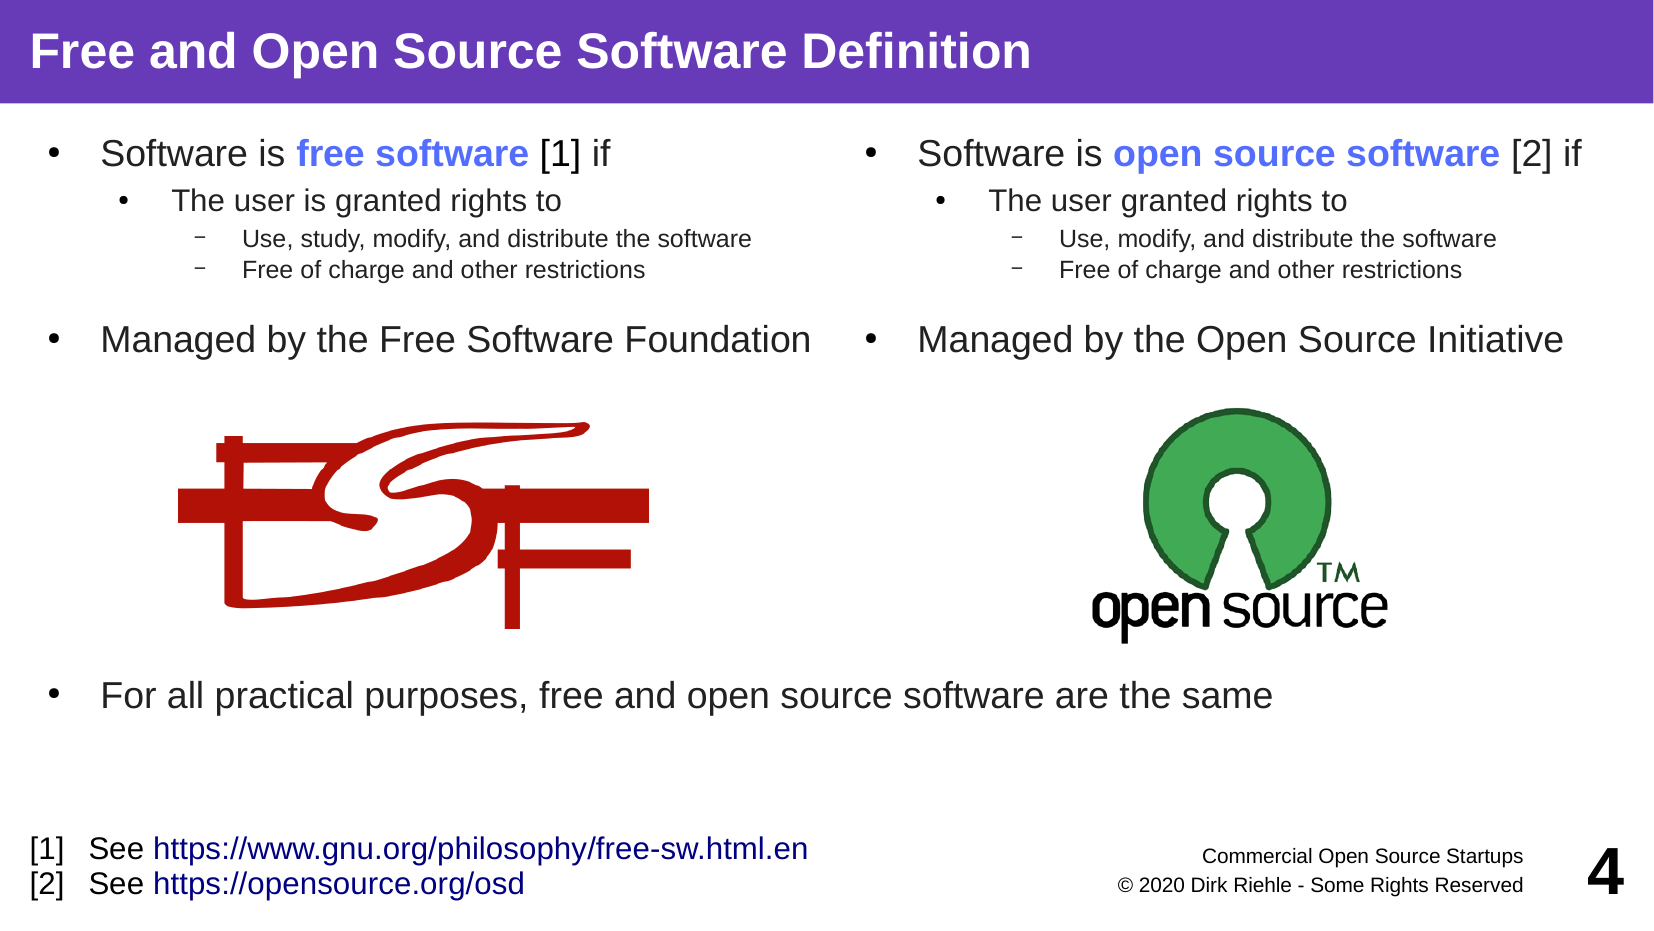

# Free and Open Source Software Definition
Software is free software [1] if
The user is granted rights to
Use, study, modify, and distribute the software
Free of charge and other restrictions
Managed by the Free Software Foundation
For all practical purposes, free and open source software are the same
Software is open source software [2] if
The user granted rights to
Use, modify, and distribute the software
Free of charge and other restrictions
Managed by the Open Source Initiative
[1]	See https://www.gnu.org/philosophy/free-sw.html.en
[2]	See https://opensource.org/osd
Commercial Open Source Startups
4
© 2020 Dirk Riehle - Some Rights Reserved